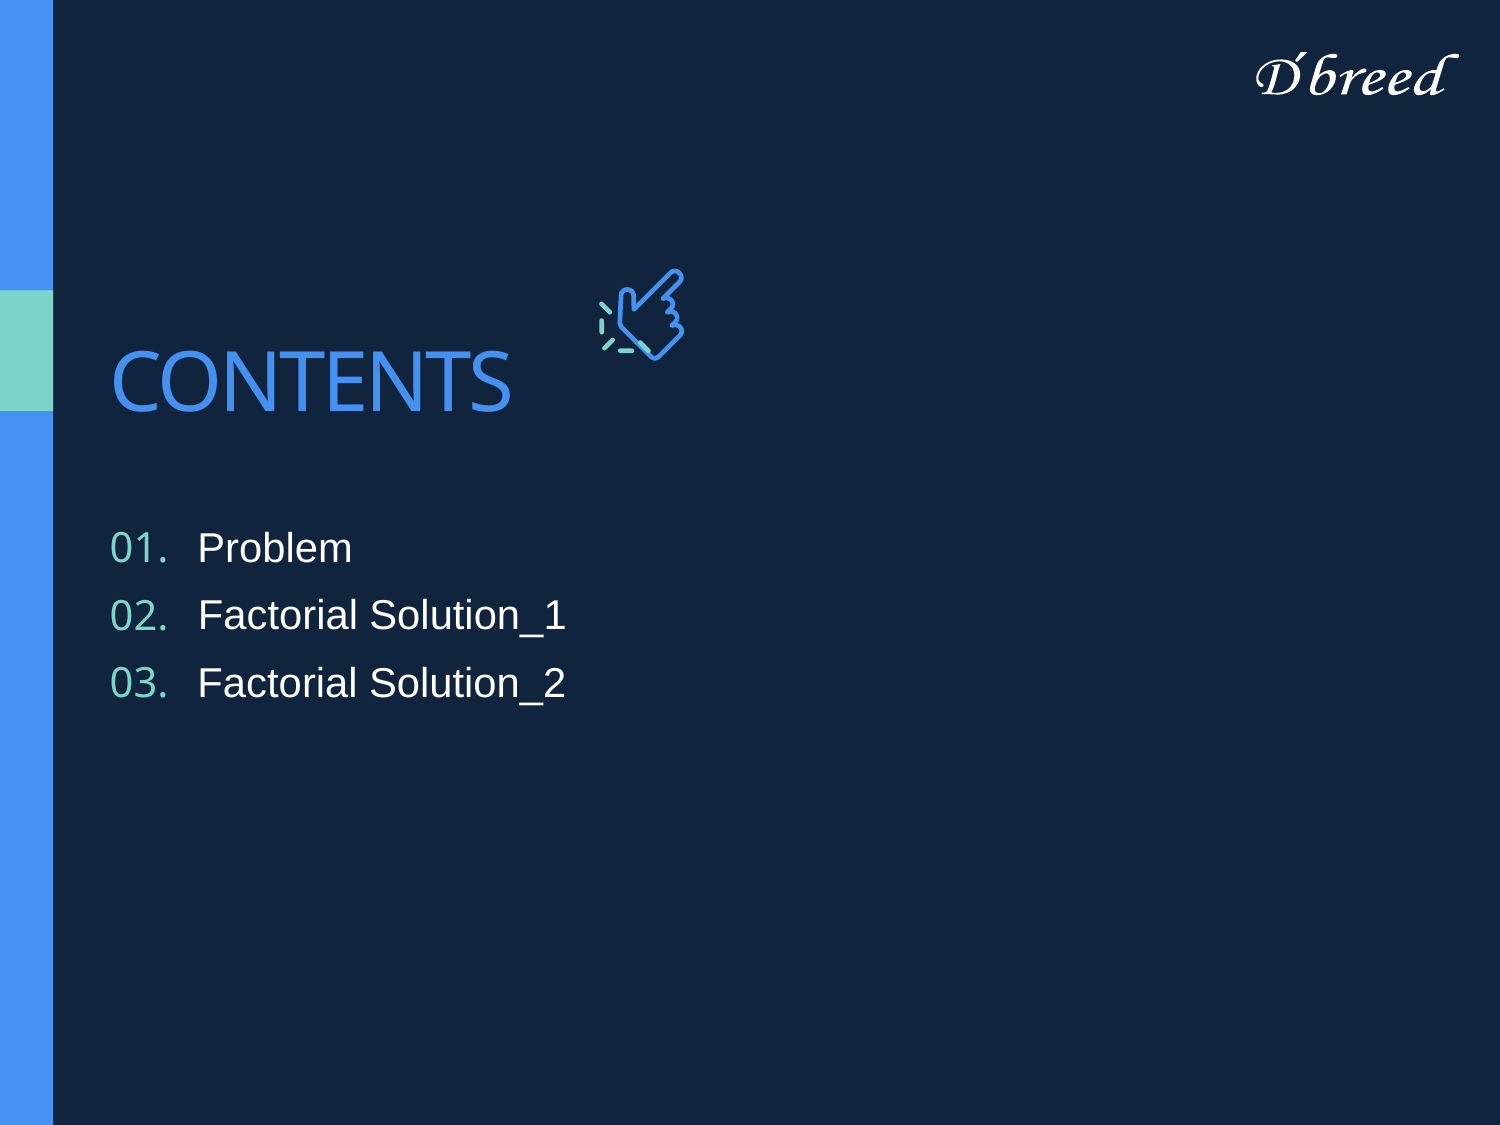

CONTENTS
01.
Problem
Factorial Solution_1
02.
03.
Factorial Solution_2